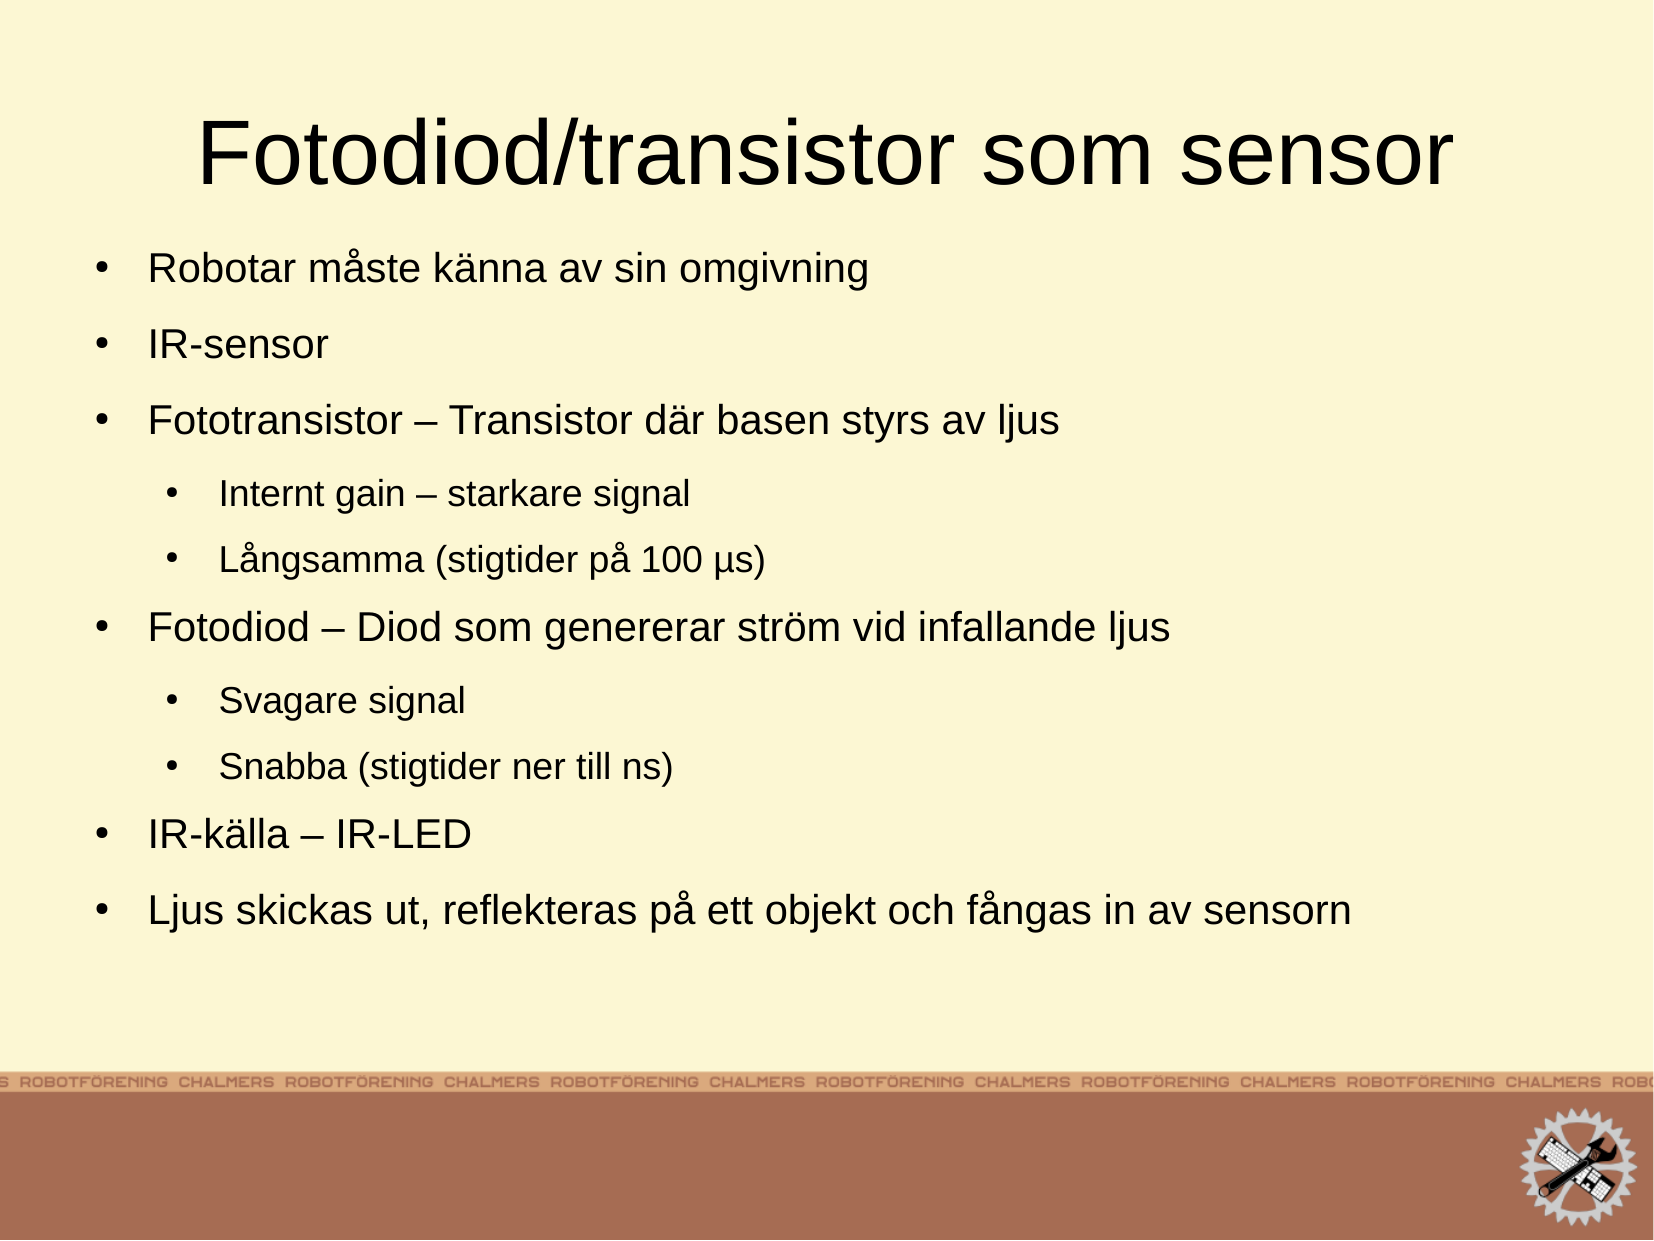

# Fotodiod/transistor som sensor
Robotar måste känna av sin omgivning
IR-sensor
Fototransistor – Transistor där basen styrs av ljus
Internt gain – starkare signal
Långsamma (stigtider på 100 µs)
Fotodiod – Diod som genererar ström vid infallande ljus
Svagare signal
Snabba (stigtider ner till ns)
IR-källa – IR-LED
Ljus skickas ut, reflekteras på ett objekt och fångas in av sensorn